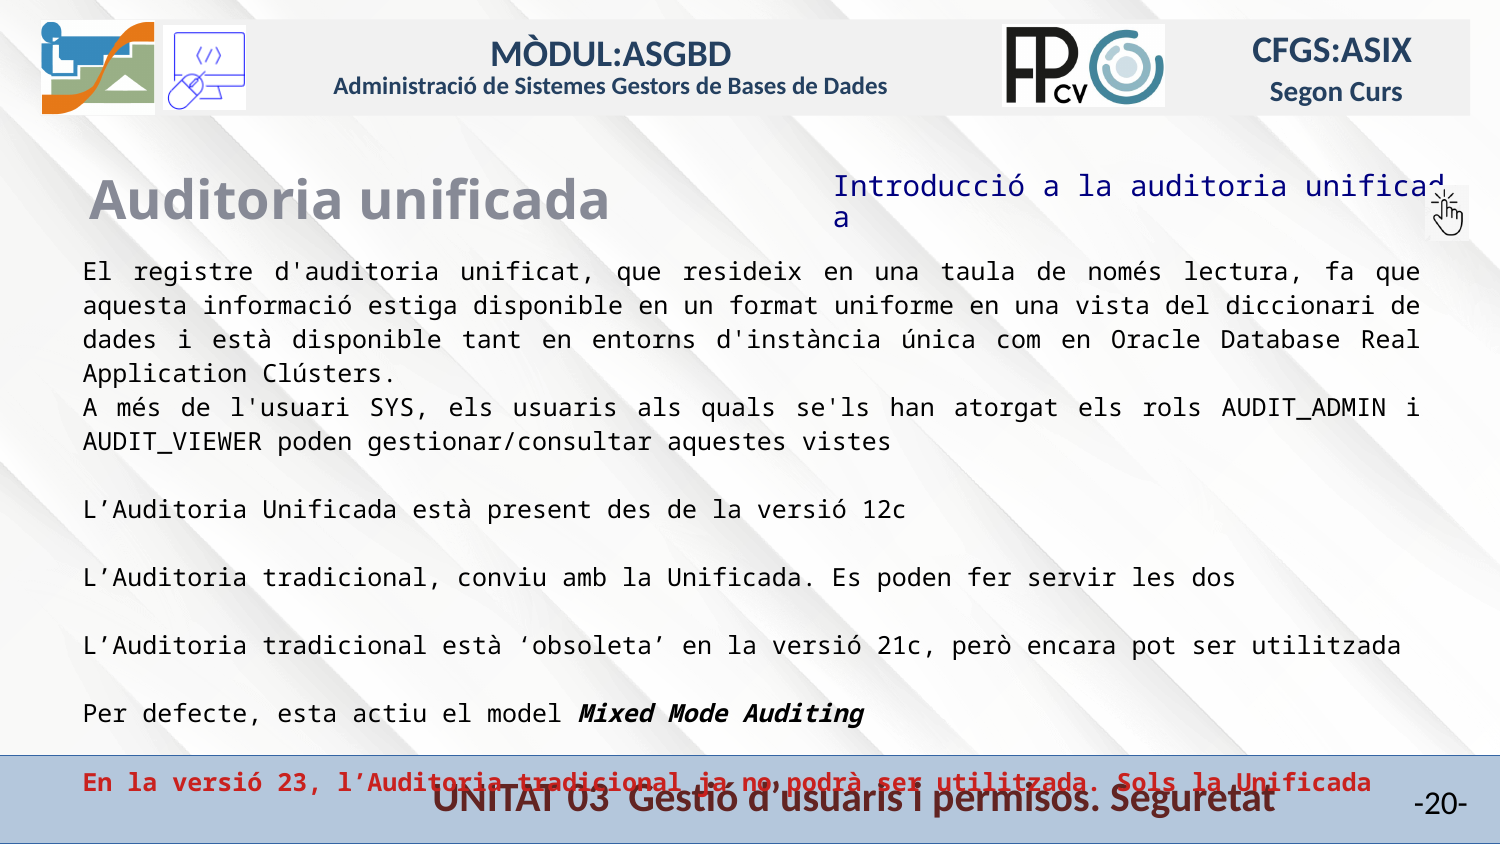

Introducció a la auditoria unificada
# Auditoria unificada
El registre d'auditoria unificat, que resideix en una taula de només lectura, fa que aquesta informació estiga disponible en un format uniforme en una vista del diccionari de dades i està disponible tant en entorns d'instància única com en Oracle Database Real Application Clústers.
A més de l'usuari SYS, els usuaris als quals se'ls han atorgat els rols AUDIT_ADMIN i AUDIT_VIEWER poden gestionar/consultar aquestes vistes
L’Auditoria Unificada està present des de la versió 12c
L’Auditoria tradicional, conviu amb la Unificada. Es poden fer servir les dos
L’Auditoria tradicional està ‘obsoleta’ en la versió 21c, però encara pot ser utilitzada
Per defecte, esta actiu el model Mixed Mode Auditing
En la versió 23, l’Auditoria tradicional ja no podrà ser utilitzada. Sols la Unificada